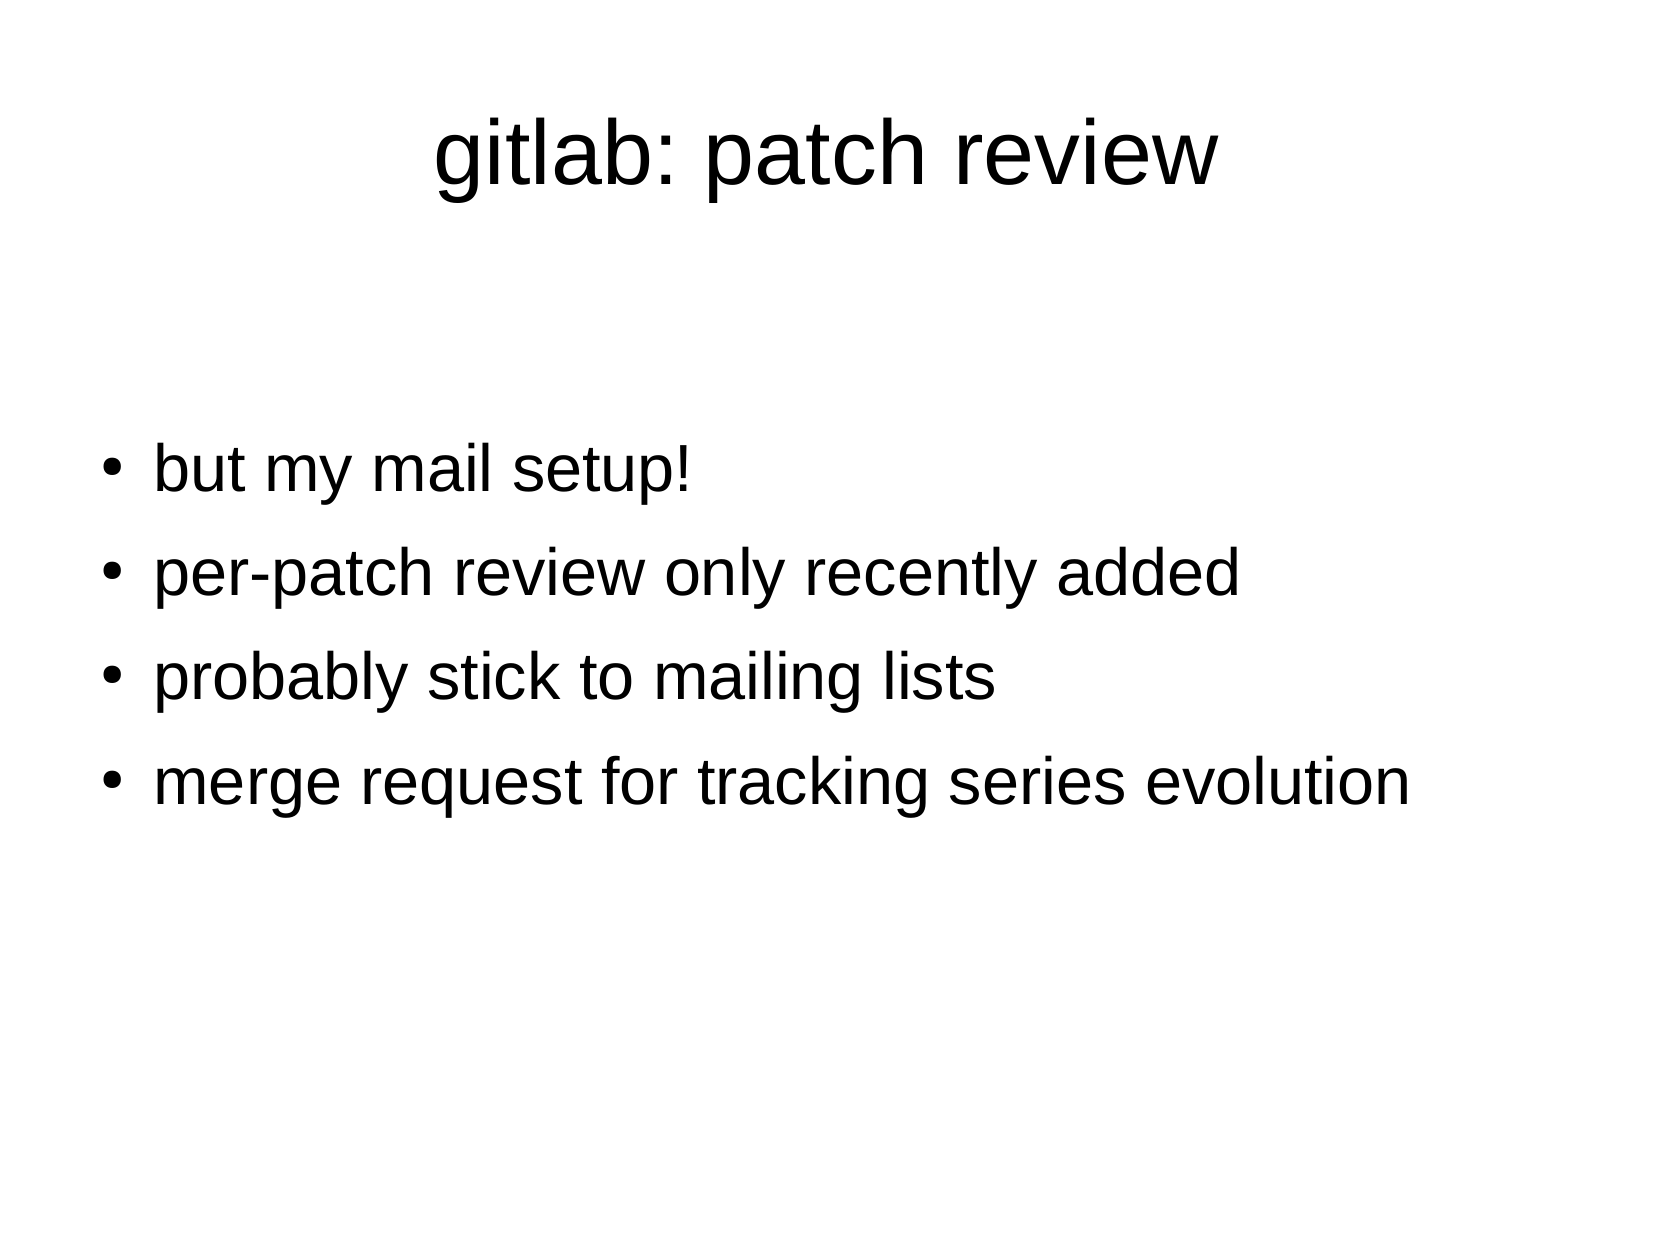

# gitlab: patch review
but my mail setup!
per-patch review only recently added
probably stick to mailing lists
merge request for tracking series evolution